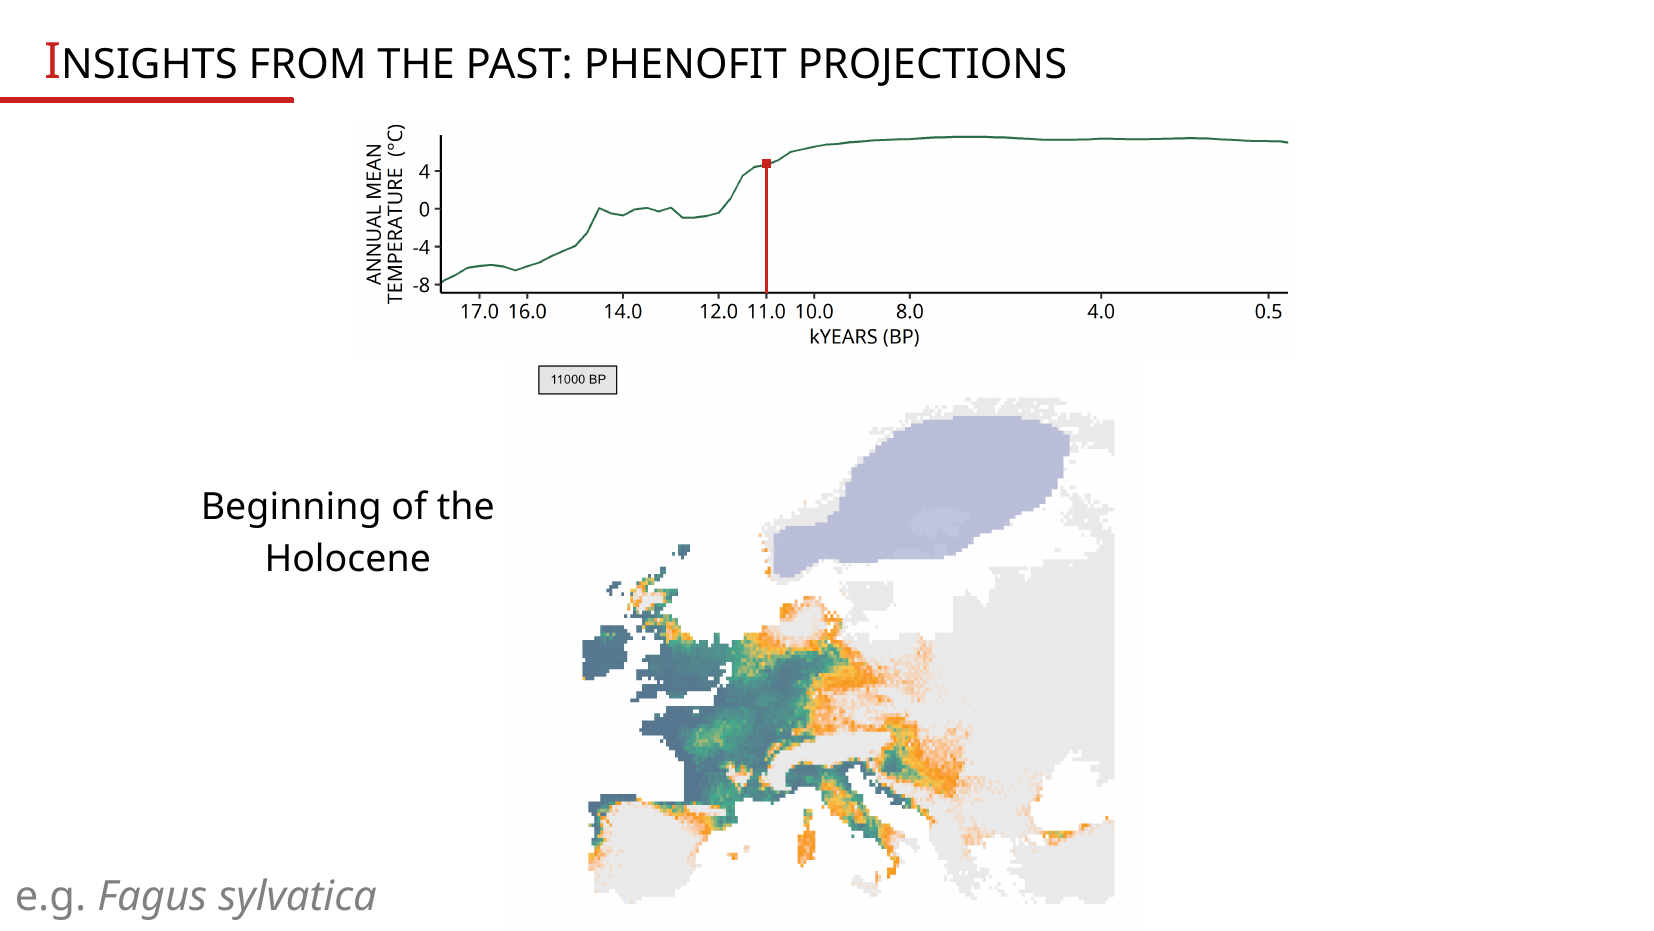

INSIGHTS FROM THE PAST: PHENOFIT PROJECTIONS
Beginning of the Holocene
e.g. Fagus sylvatica